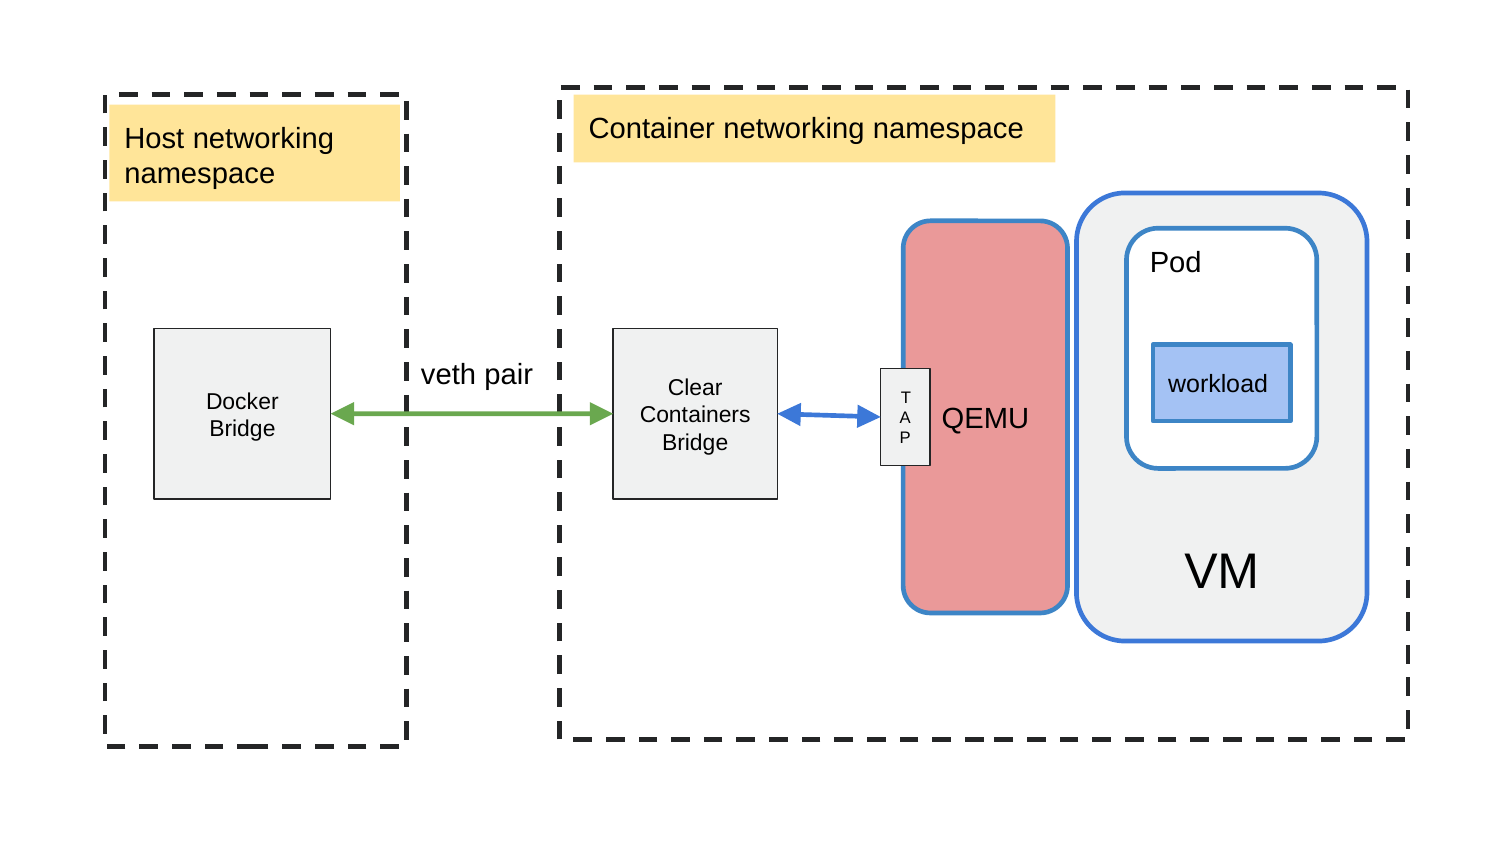

Container networking namespace
Host networking namespace
QEMU
Pod
Docker
Bridge
Clear Containers
Bridge
veth pair
workload
TAP
VM